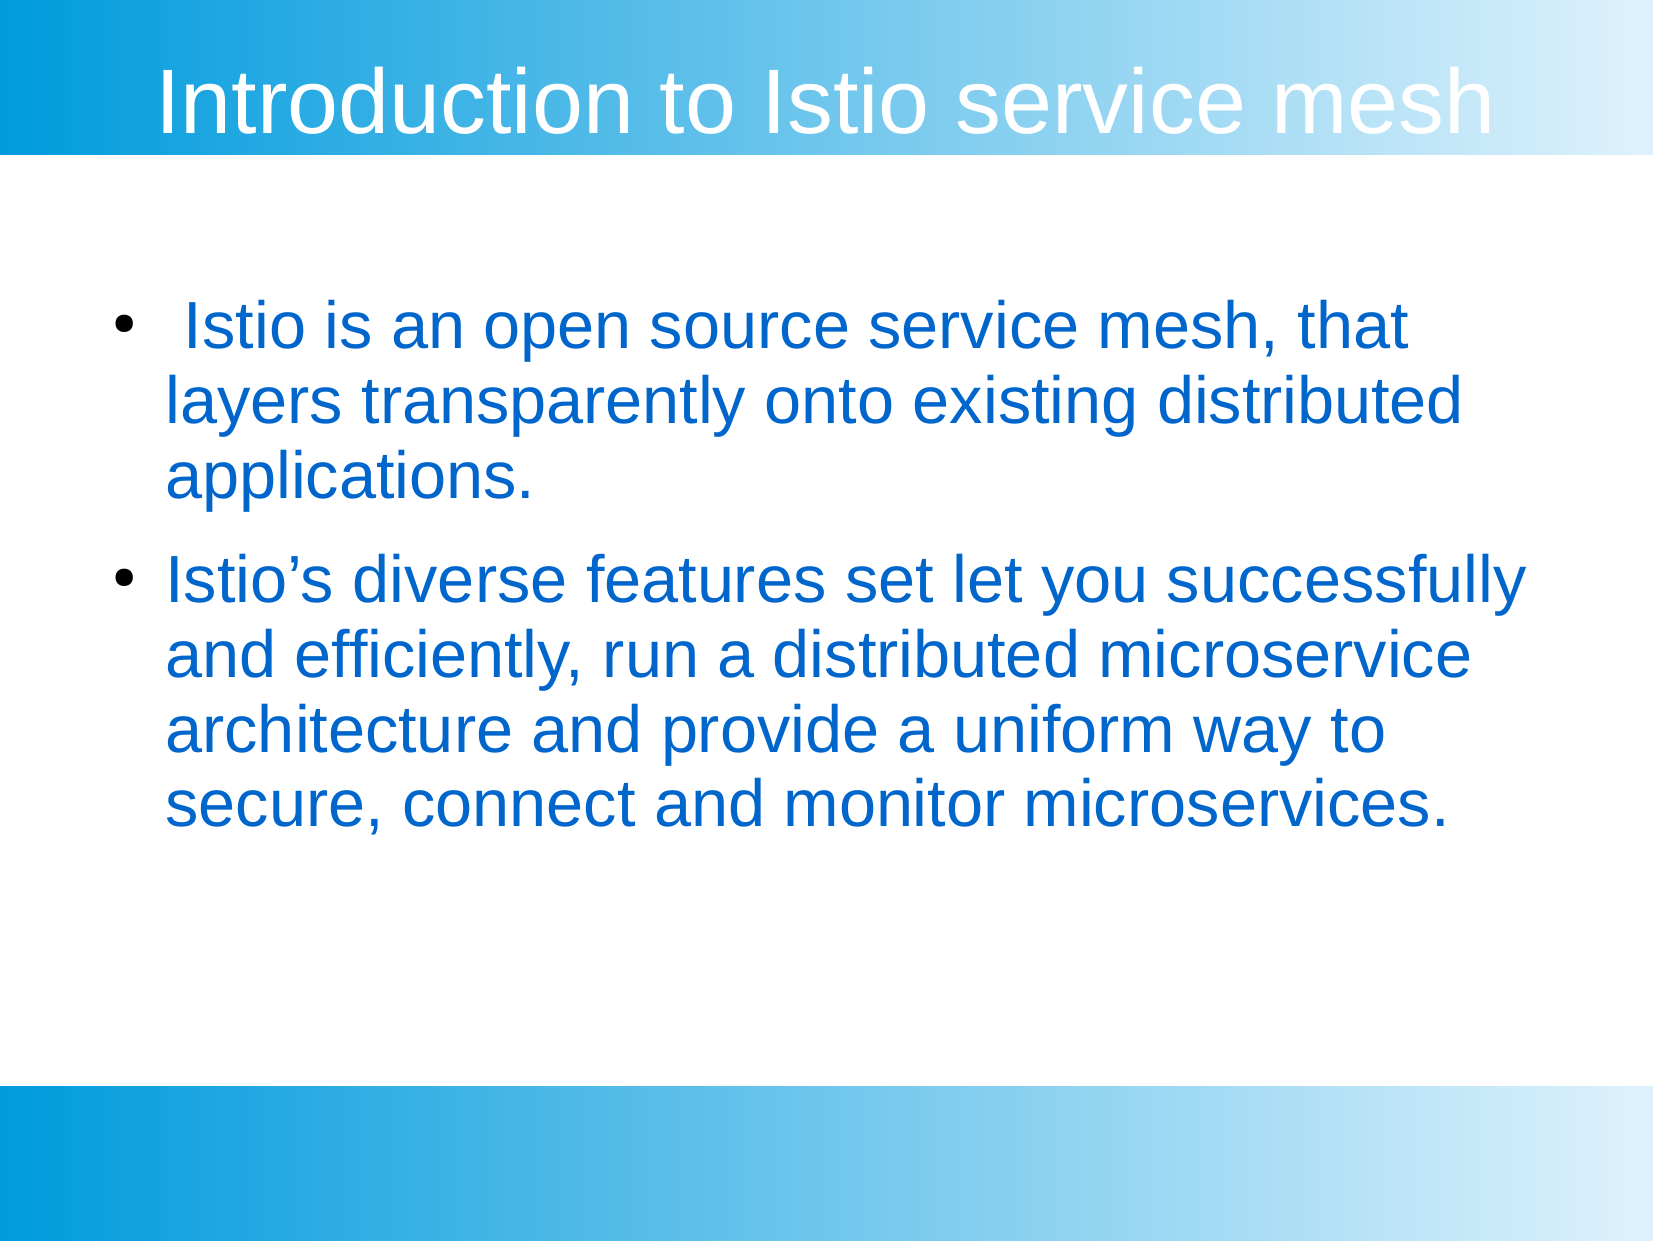

# Introduction to Istio service mesh
 Istio is an open source service mesh, that layers transparently onto existing distributed applications.
Istio’s diverse features set let you successfully and efficiently, run a distributed microservice architecture and provide a uniform way to secure, connect and monitor microservices.